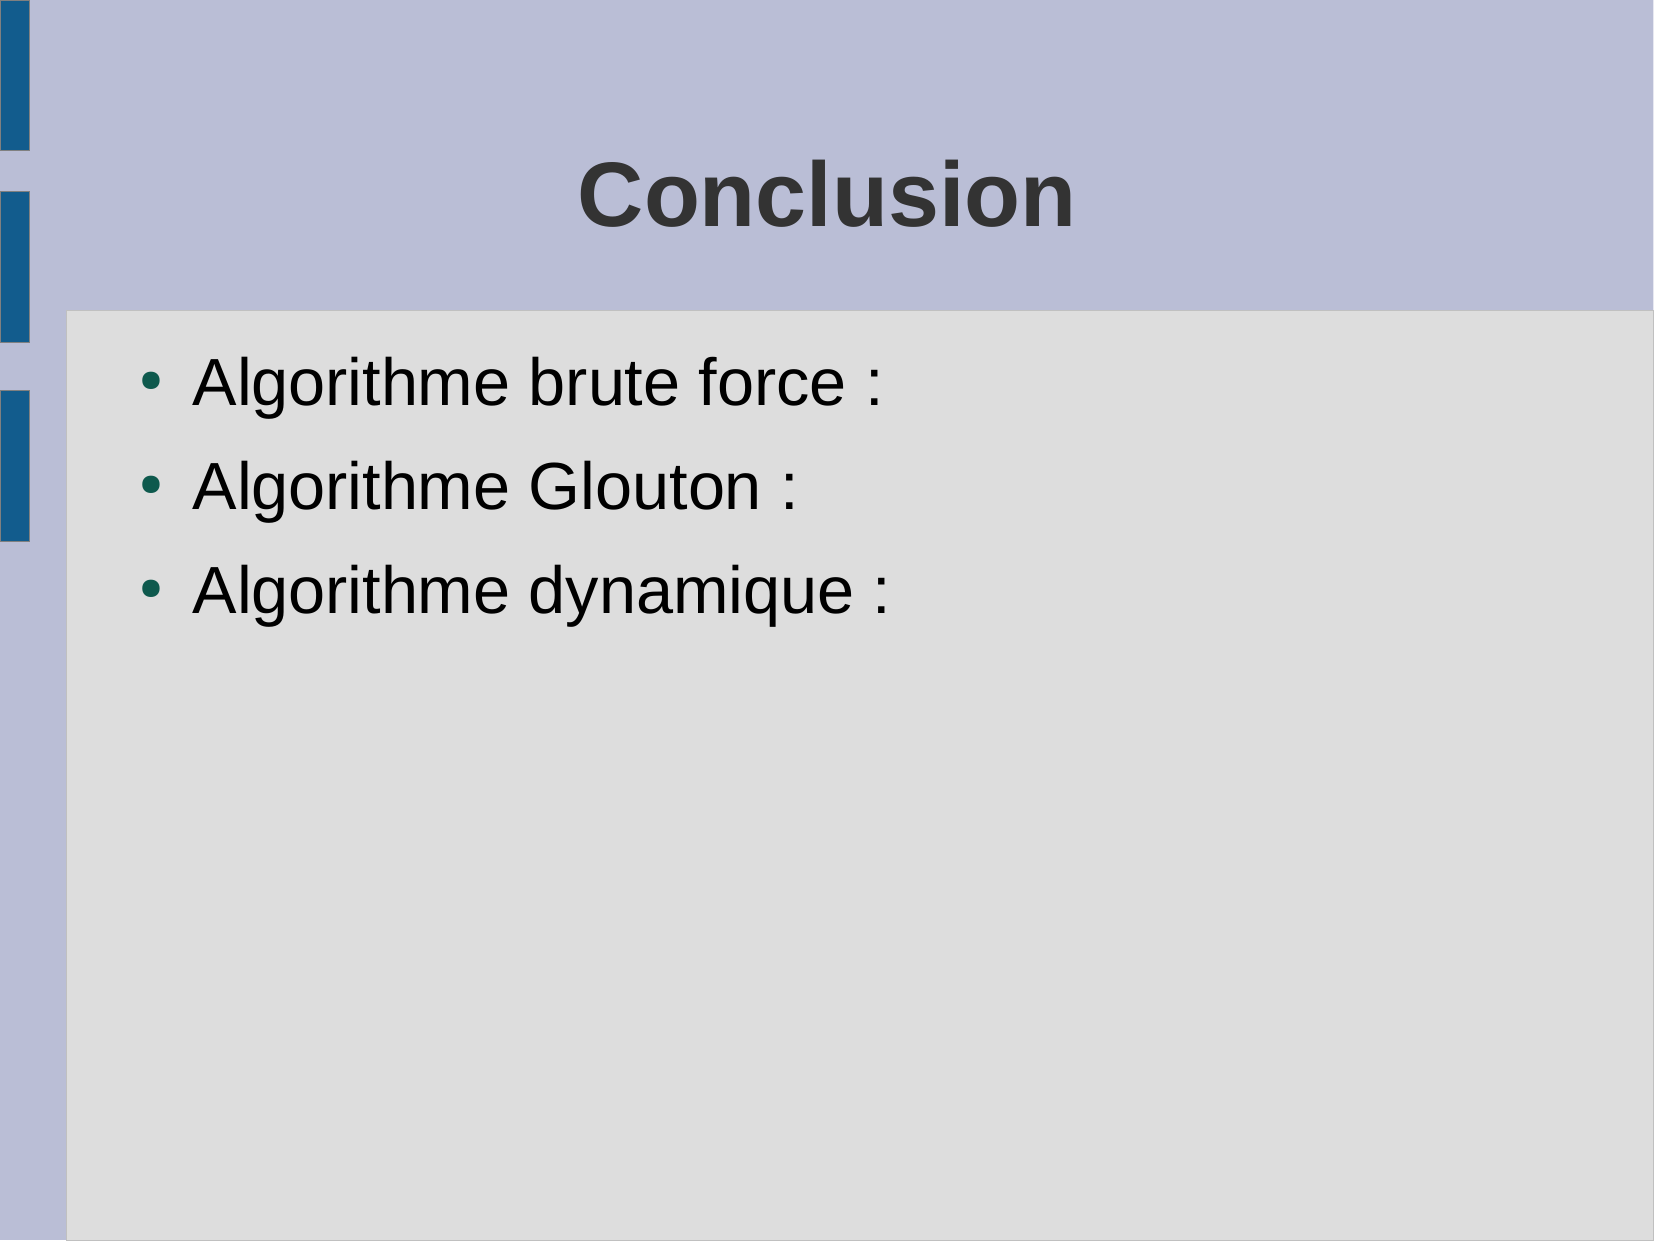

# Conclusion
Algorithme brute force :
Algorithme Glouton :
Algorithme dynamique :